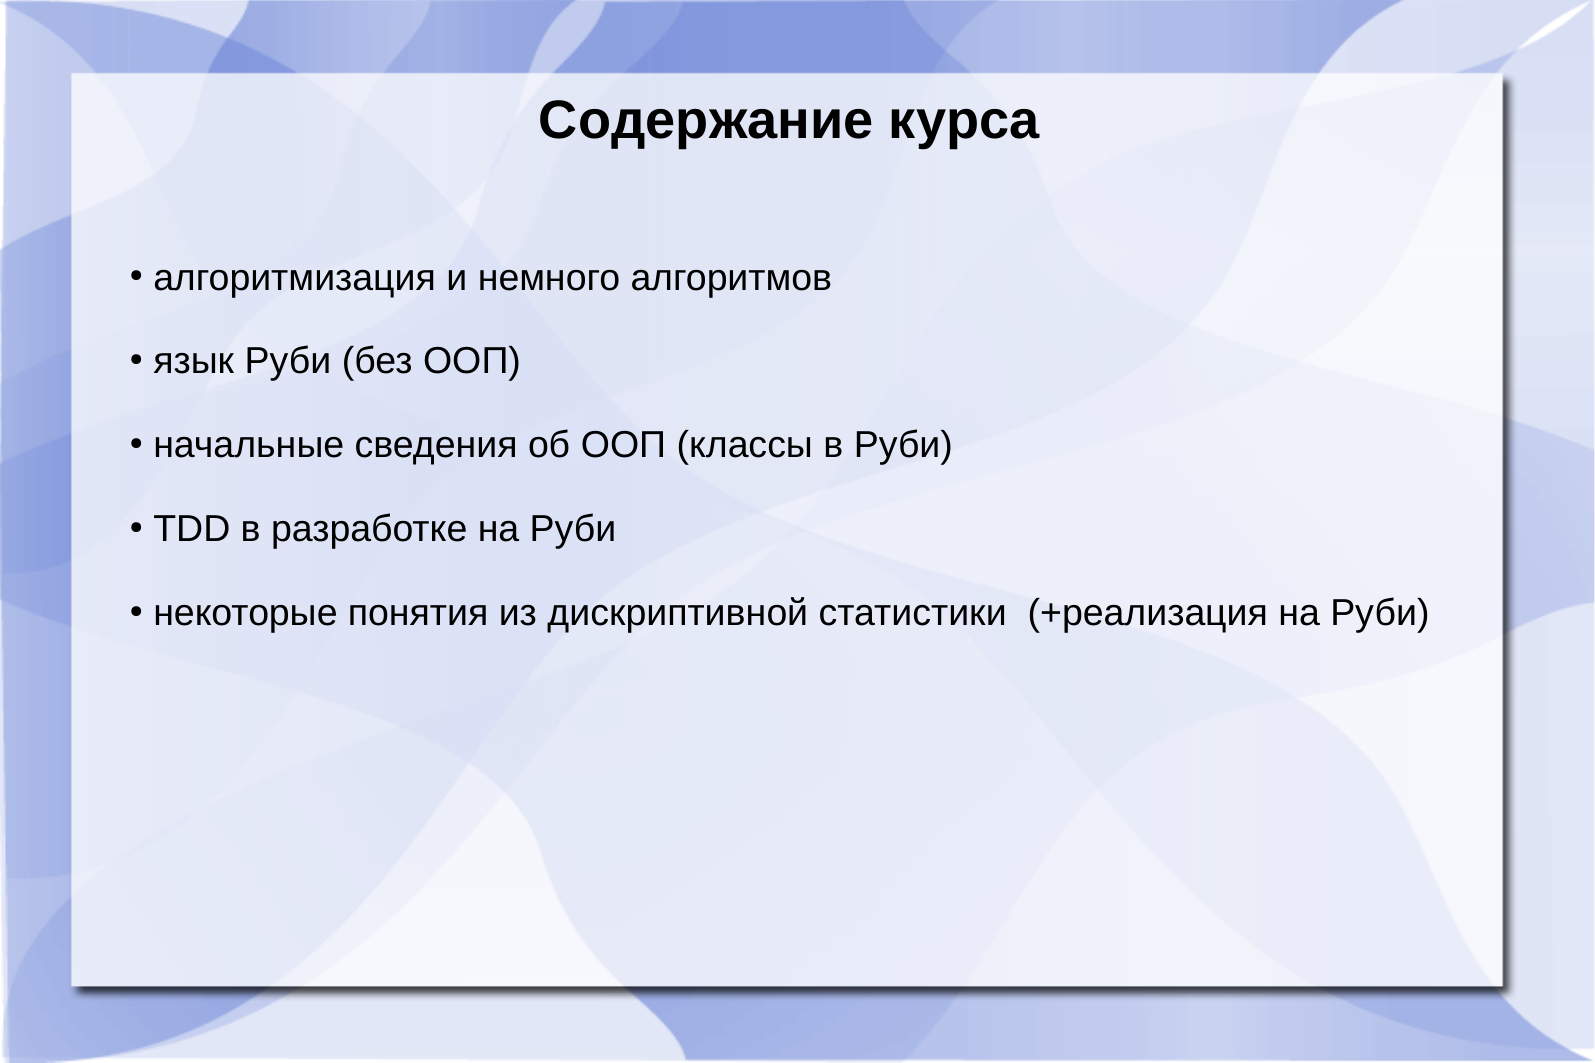

# Содержание курса
 алгоритмизация и немного алгоритмов
 язык Руби (без ООП)
 начальные сведения об ООП (классы в Руби)
 TDD в разработке на Руби
 некоторые понятия из дискриптивной статистики (+реализация на Руби)